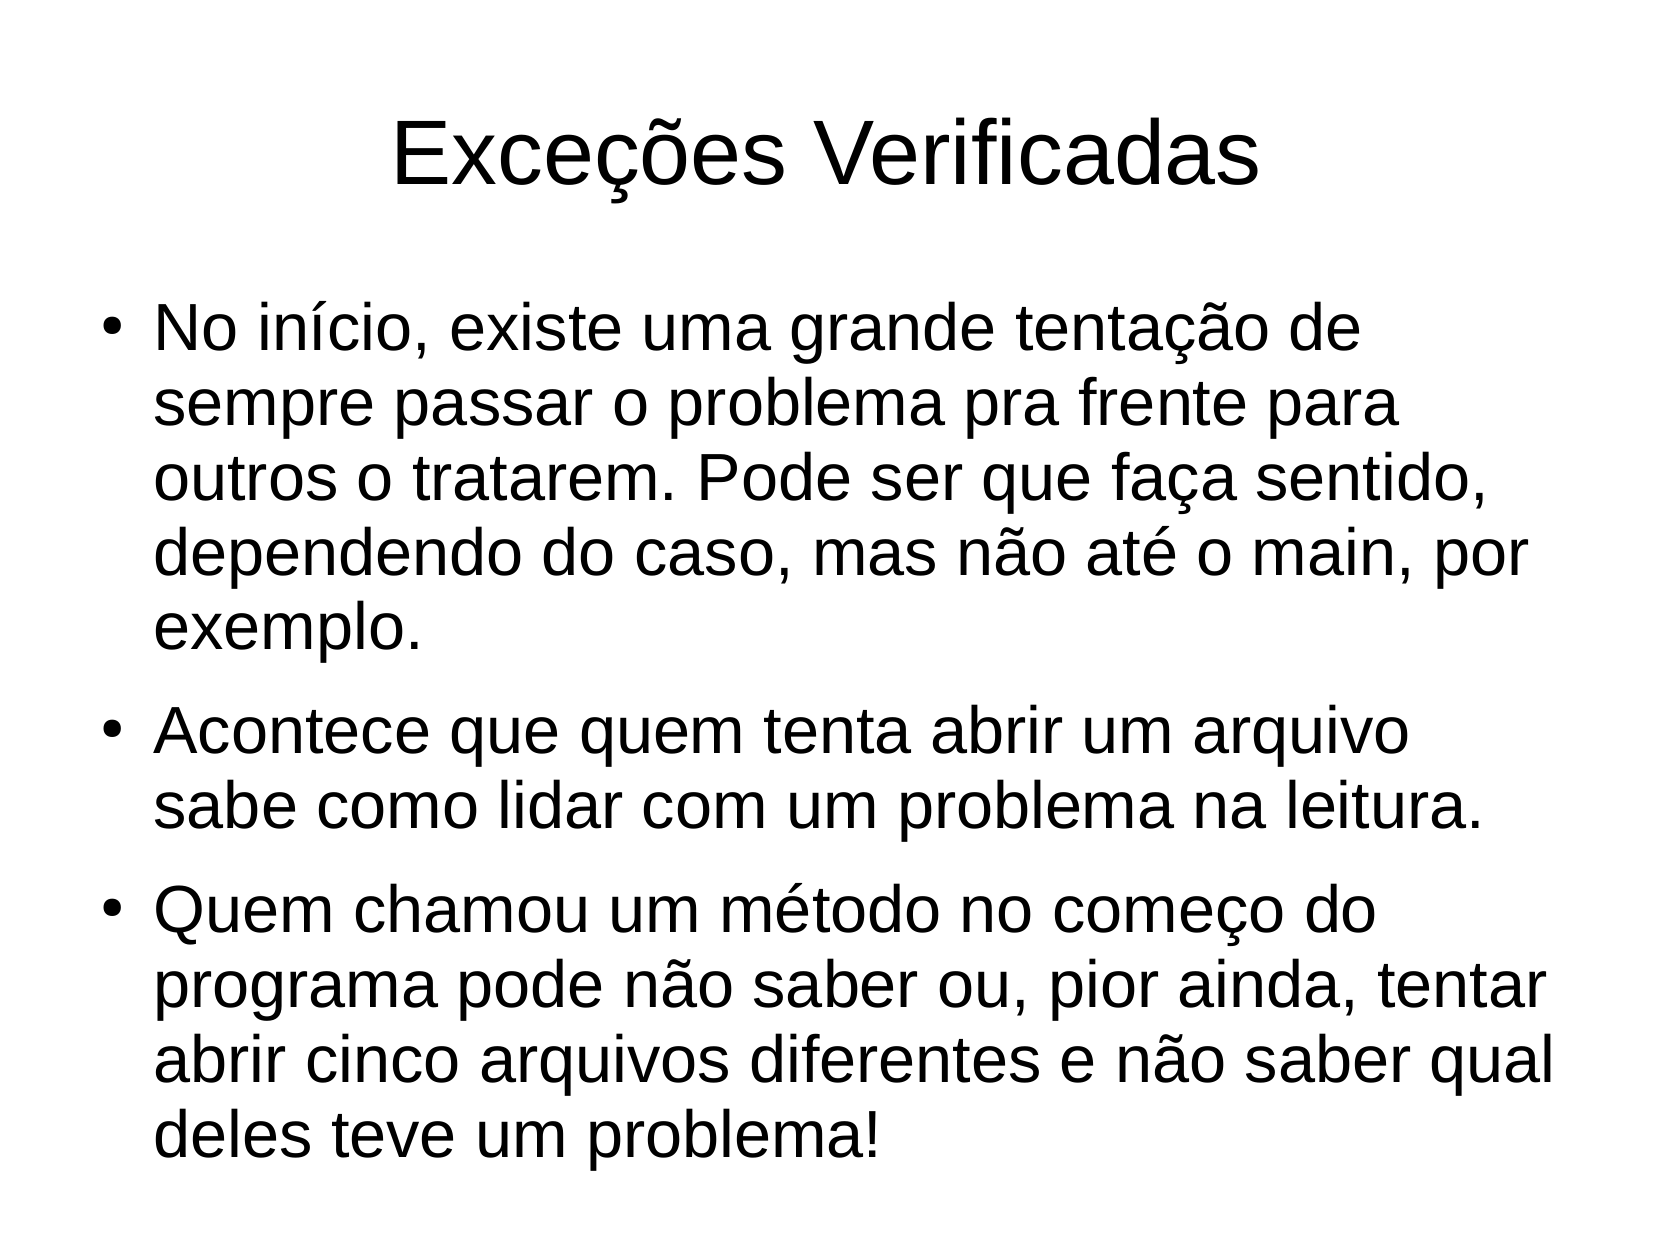

# Exceções Verificadas
No início, existe uma grande tentação de sempre passar o problema pra frente para outros o tratarem. Pode ser que faça sentido, dependendo do caso, mas não até o main, por exemplo.
Acontece que quem tenta abrir um arquivo sabe como lidar com um problema na leitura.
Quem chamou um método no começo do programa pode não saber ou, pior ainda, tentar abrir cinco arquivos diferentes e não saber qual deles teve um problema!